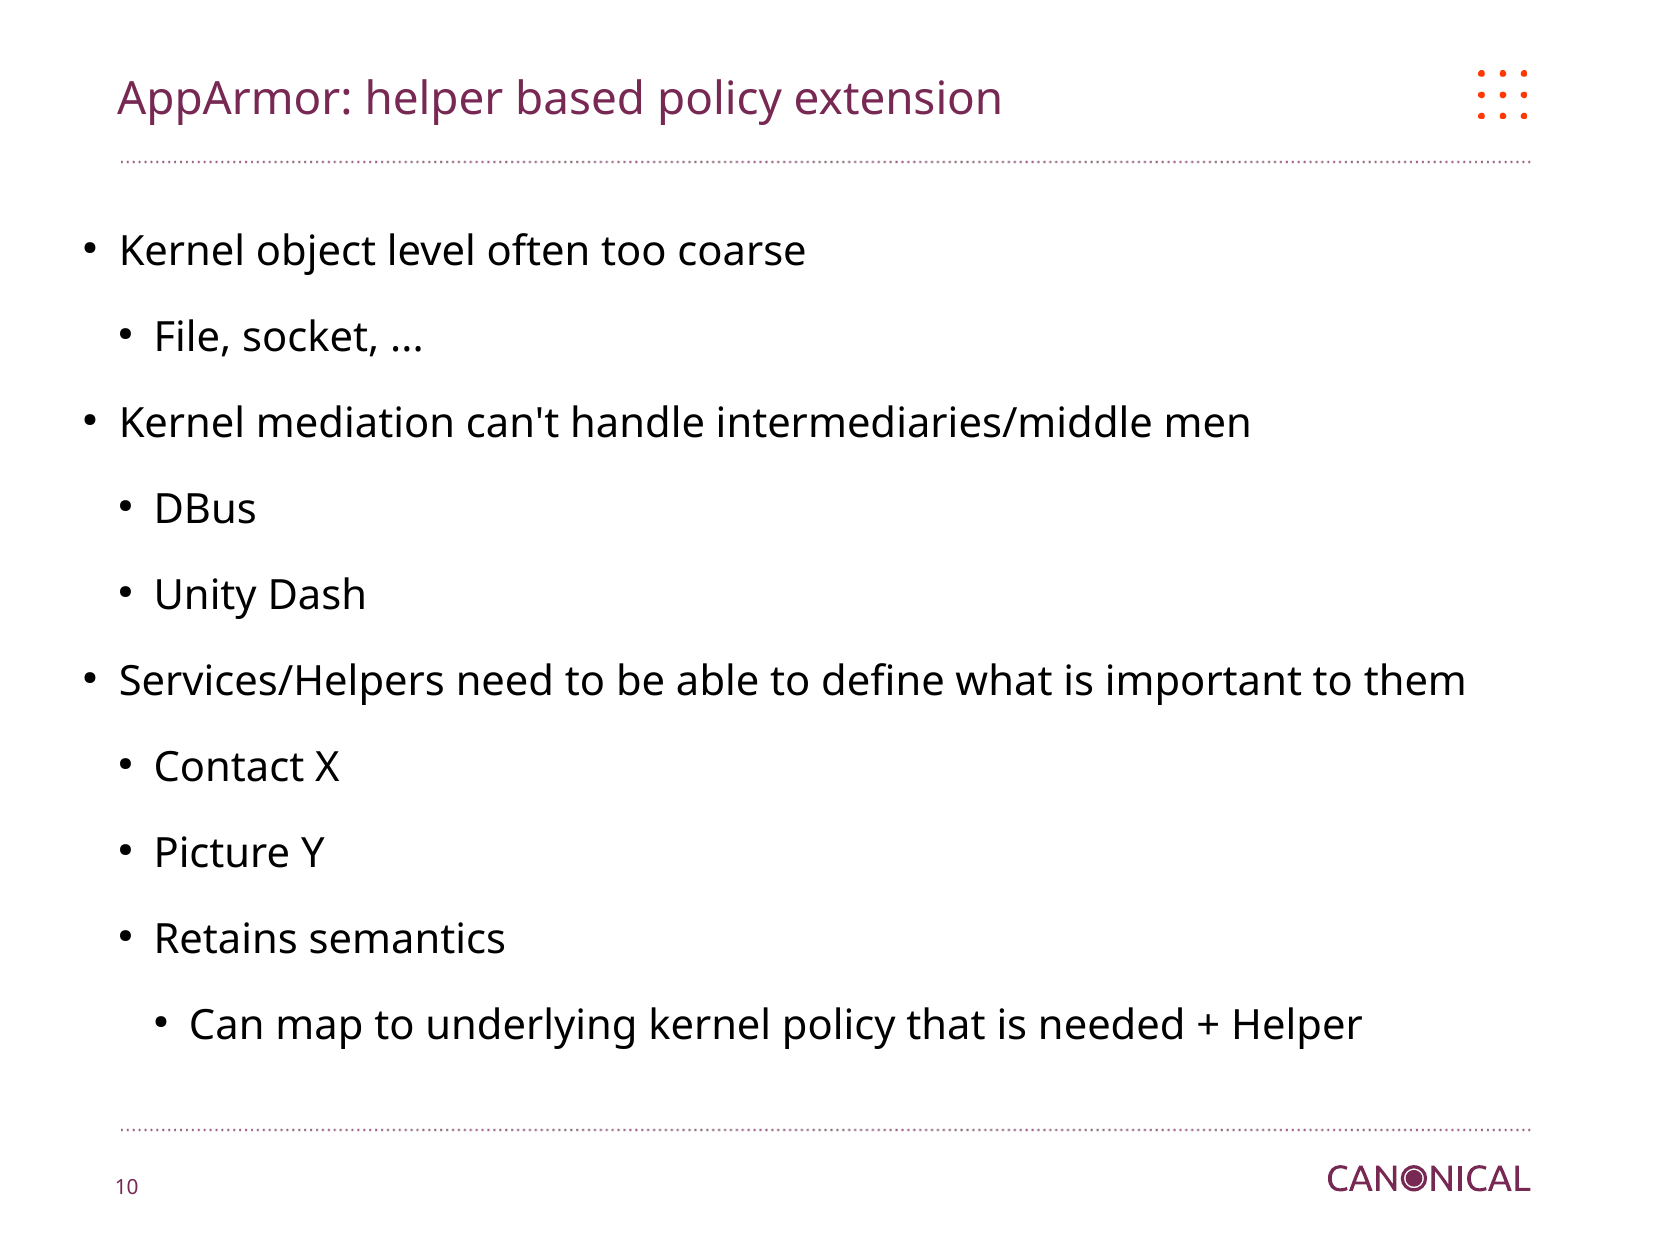

# AppArmor: helper based policy extension
Kernel object level often too coarse
File, socket, ...
Kernel mediation can't handle intermediaries/middle men
DBus
Unity Dash
Services/Helpers need to be able to define what is important to them
Contact X
Picture Y
Retains semantics
Can map to underlying kernel policy that is needed + Helper